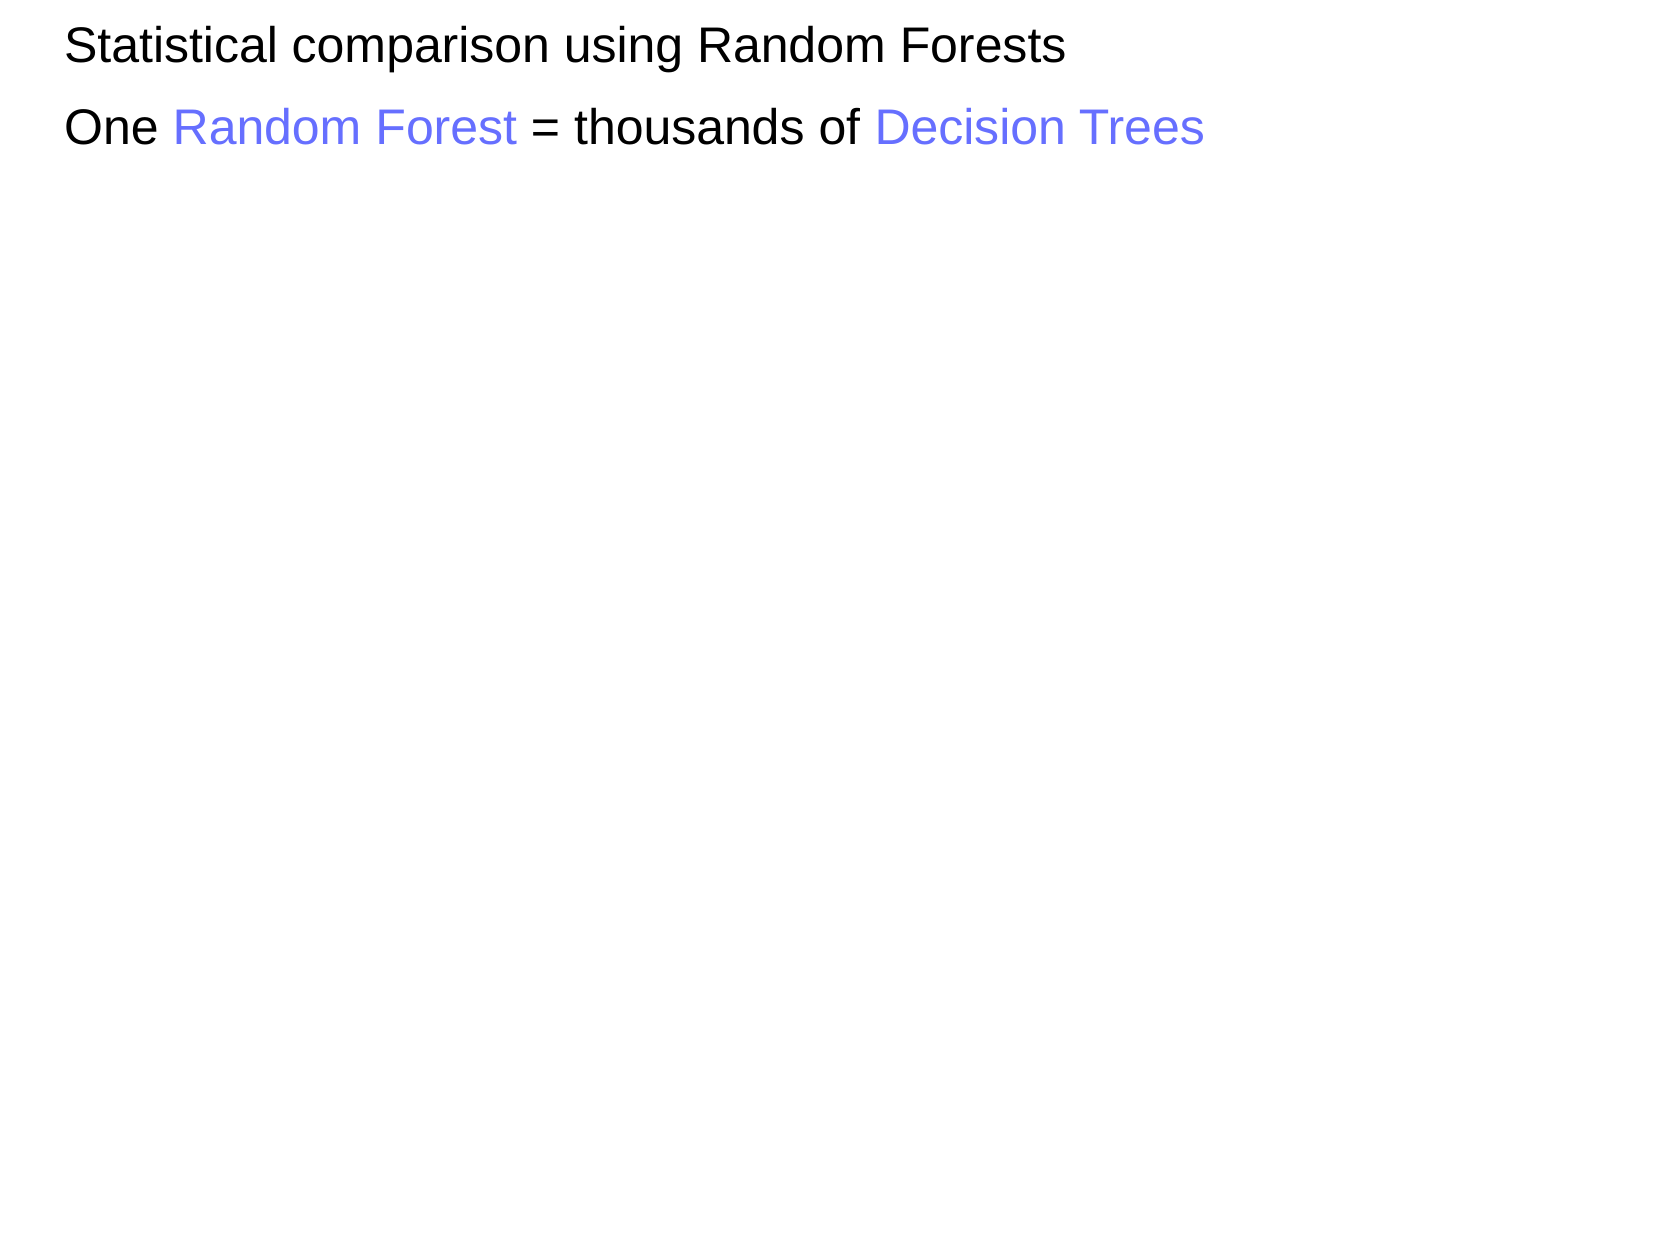

Statistical comparison using Random Forests
One Random Forest = thousands of Decision Trees